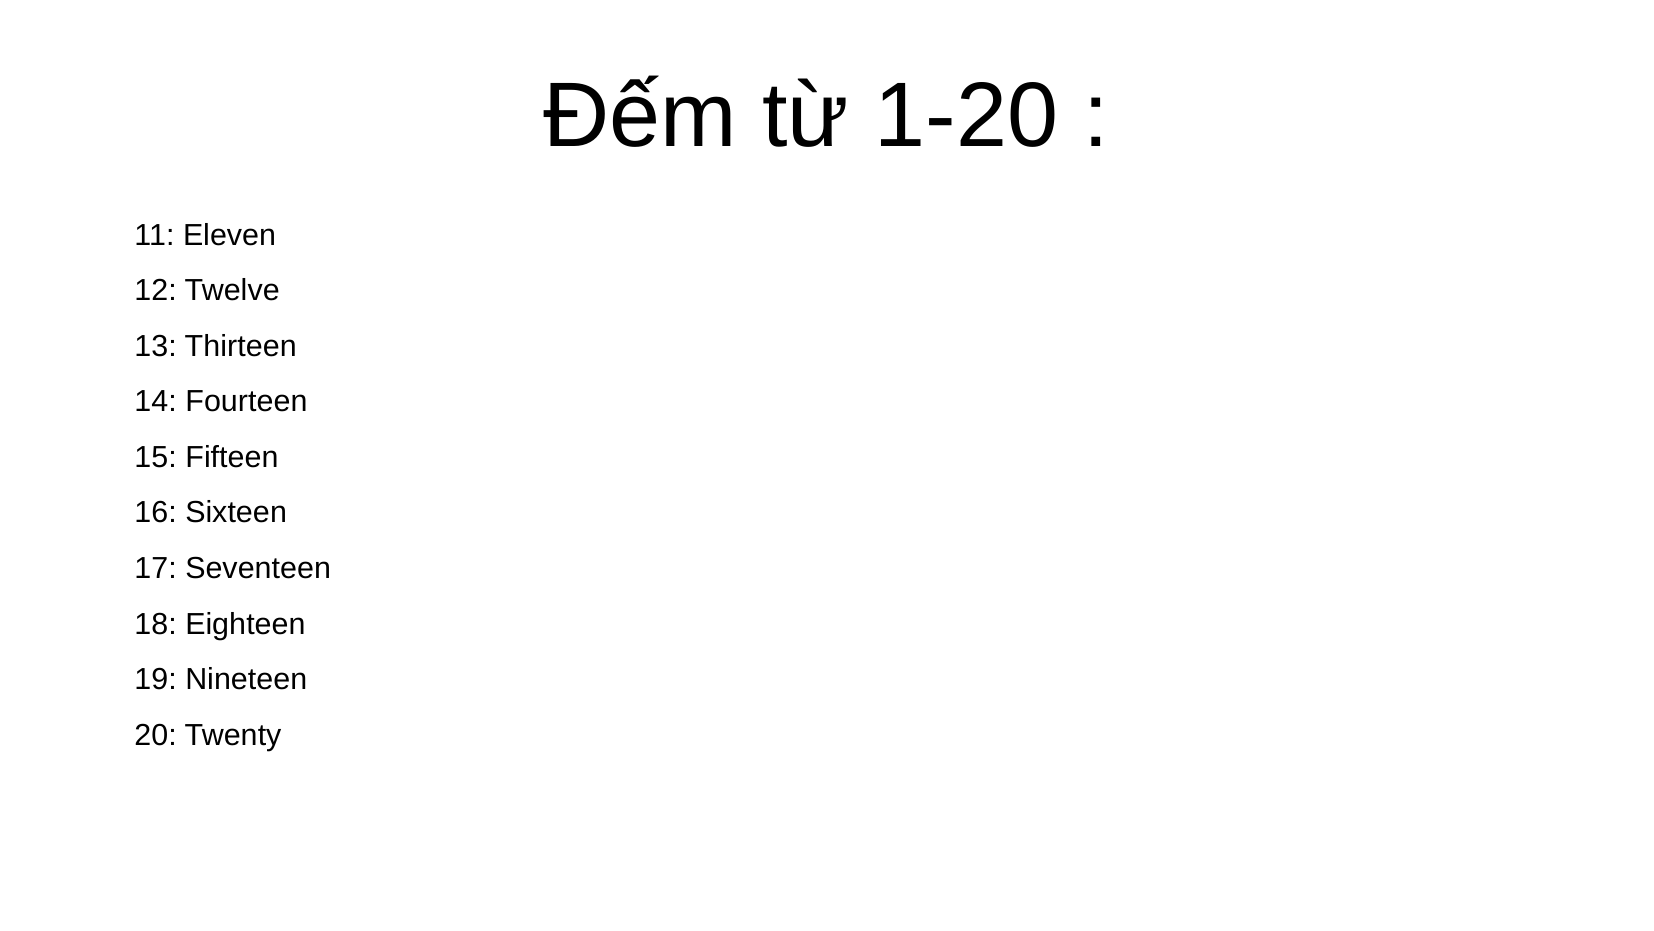

# Đếm từ 1-20 :
11: Eleven
12: Twelve
13: Thirteen
14: Fourteen
15: Fifteen
16: Sixteen
17: Seventeen
18: Eighteen
19: Nineteen
20: Twenty